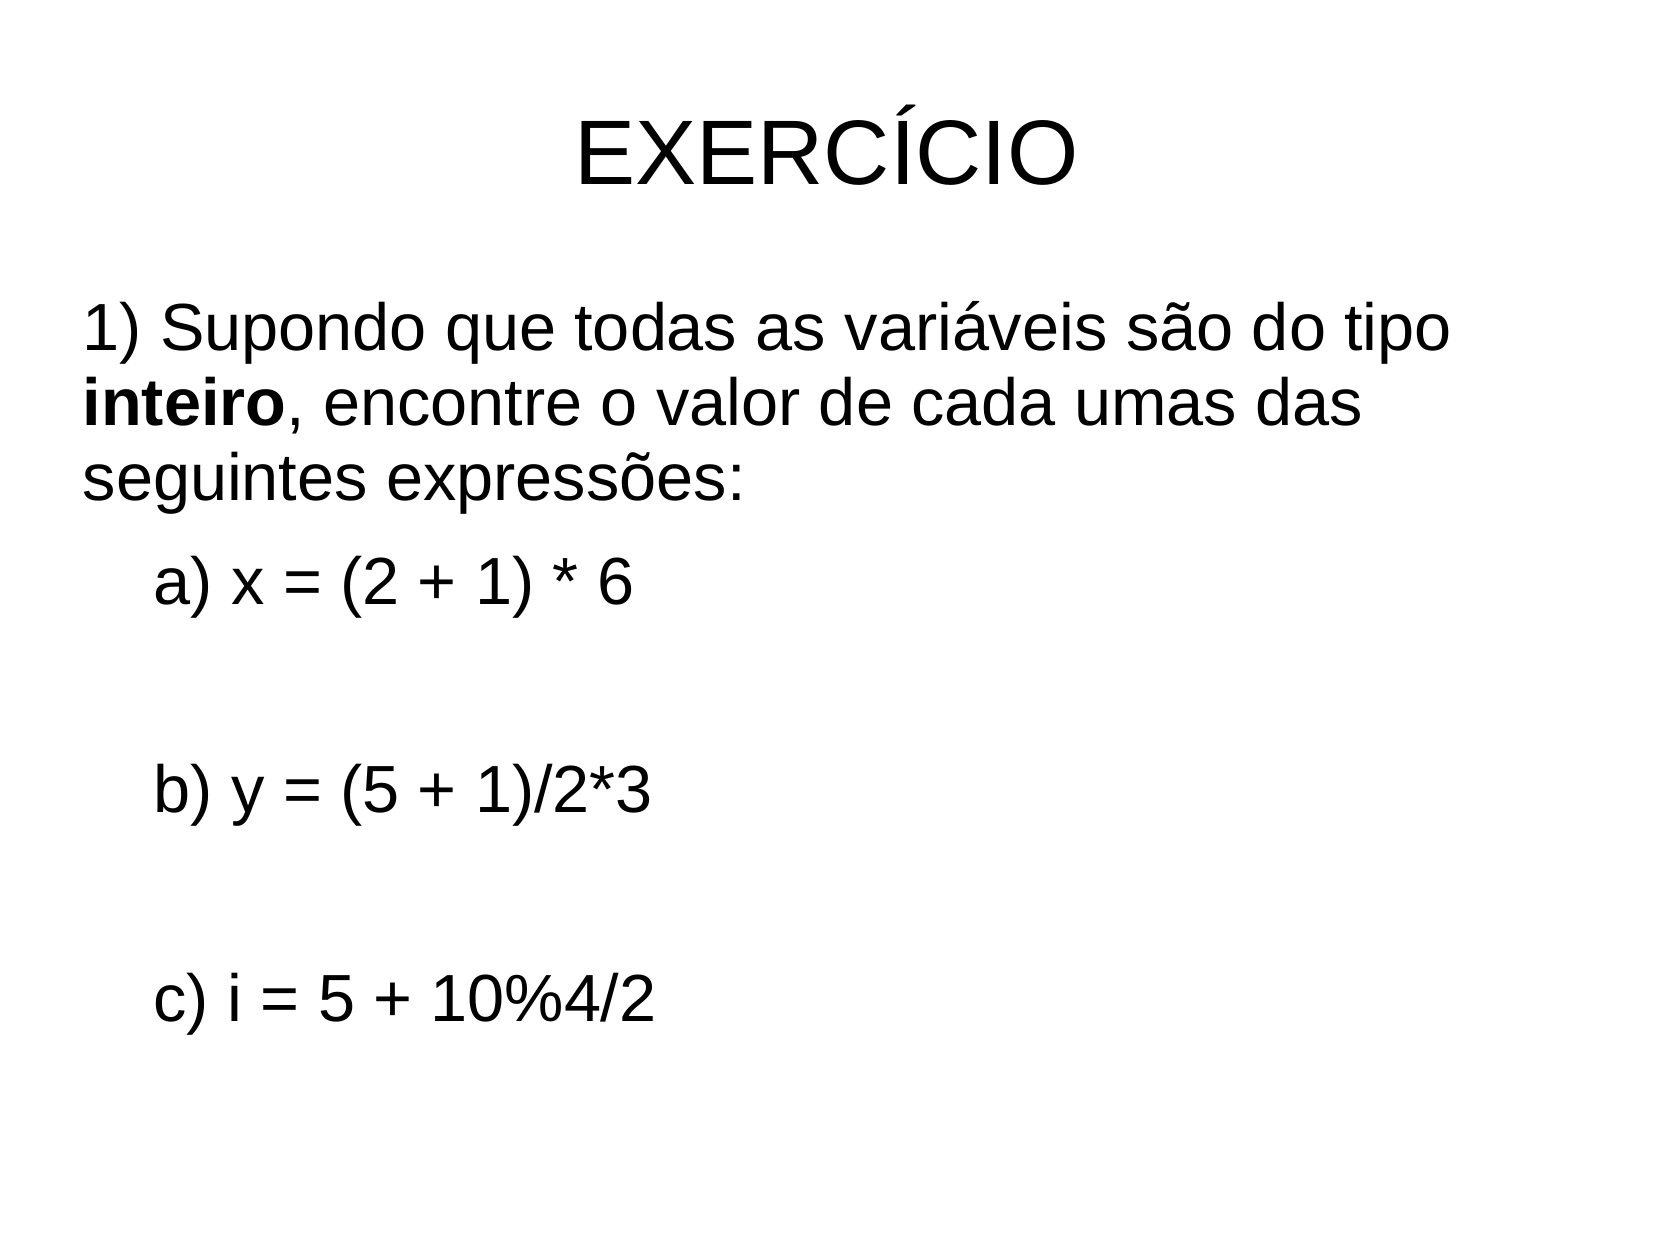

# EXERCÍCIO
1) Supondo que todas as variáveis são do tipo inteiro, encontre o valor de cada umas das seguintes expressões:
a) x = (2 + 1) * 6
b) y = (5 + 1)/2*3
c) i = 5 + 10%4/2